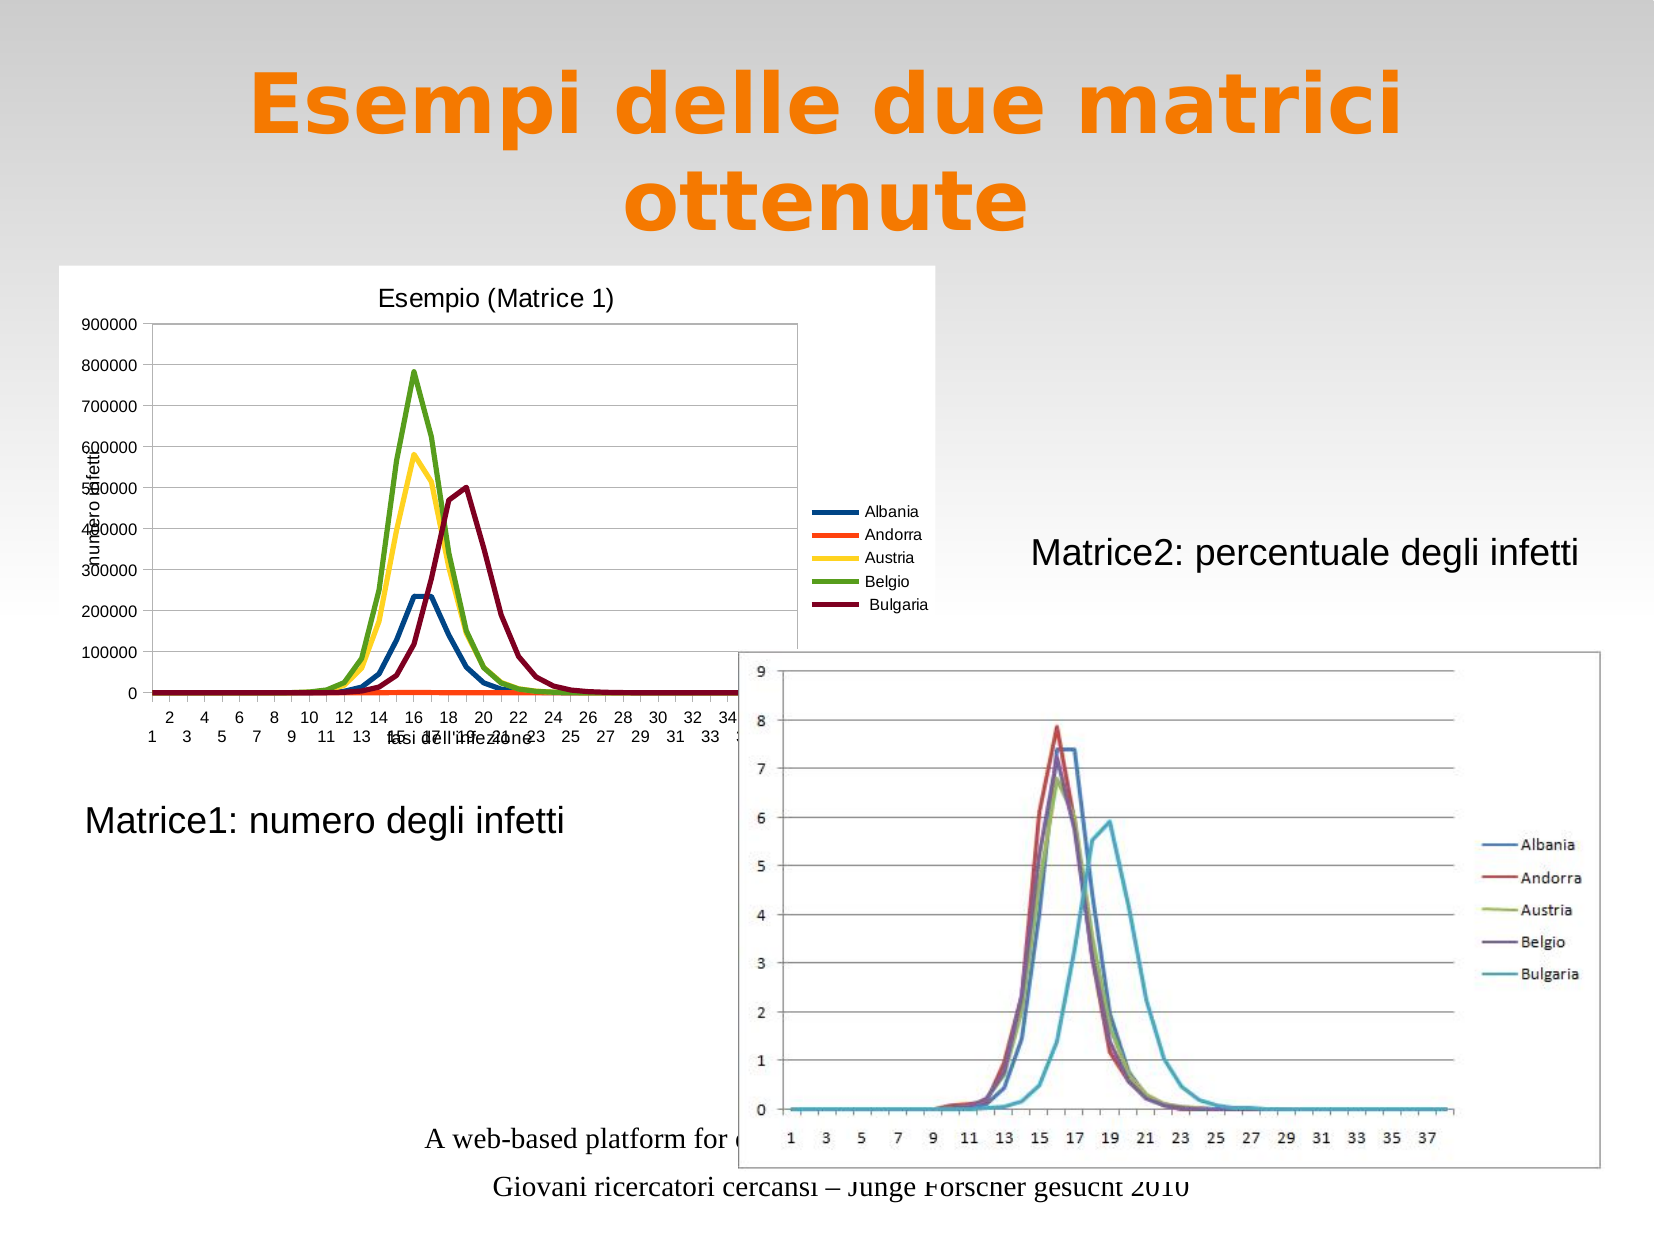

# Esempi delle due matrici ottenute
### Chart: Esempio (Matrice 1)
| Category | Albania | Andorra | Austria | Belgio | Bulgaria |
|---|---|---|---|---|---|
| 1 | 0.0 | 0.0 | 0.0 | 0.0 | 0.0 |
| 2 | 0.0 | 0.0 | 0.0 | 0.0 | 0.0 |
| 3 | 0.0 | 0.0 | 0.0 | 0.0 | 0.0 |
| 4 | 0.0 | 0.0 | 0.0 | 0.0 | 0.0 |
| 5 | 0.0 | 0.0 | 0.0 | 1.0 | 0.0 |
| 6 | 0.0 | 0.0 | 2.0 | 5.0 | 0.0 |
| 7 | 0.0 | 1.0 | 23.0 | 27.0 | 0.0 |
| 8 | 9.0 | 0.0 | 96.0 | 111.0 | 6.0 |
| 9 | 45.0 | 1.0 | 367.0 | 508.0 | 21.0 |
| 10 | 196.0 | 7.0 | 1449.0 | 1907.0 | 66.0 |
| 11 | 972.0 | 8.0 | 5227.0 | 6959.0 | 309.0 |
| 12 | 3728.0 | 12.0 | 18359.0 | 24783.0 | 1187.0 |
| 13 | 13931.0 | 75.0 | 60101.0 | 83887.0 | 4343.0 |
| 14 | 46260.0 | 182.0 | 174799.0 | 251111.0 | 14074.0 |
| 15 | 128447.0 | 478.0 | 395972.0 | 565488.0 | 42463.0 |
| 16 | 235292.0 | 614.0 | 581942.0 | 783499.0 | 118497.0 |
| 17 | 235109.0 | 463.0 | 514908.0 | 624312.0 | 278683.0 |
| 18 | 140758.0 | 244.0 | 306127.0 | 341016.0 | 470203.0 |
| 19 | 62760.0 | 91.0 | 145175.0 | 151299.0 | 501578.0 |
| 20 | 24273.0 | 45.0 | 62048.0 | 61318.0 | 353279.0 |
| 21 | 8829.0 | 22.0 | 25418.0 | 23934.0 | 190119.0 |
| 22 | 3180.0 | 6.0 | 9940.0 | 9150.0 | 88781.0 |
| 23 | 1193.0 | 1.0 | 3930.0 | 3596.0 | 38697.0 |
| 24 | 453.0 | 0.0 | 1567.0 | 1383.0 | 16468.0 |
| 25 | 175.0 | 0.0 | 568.0 | 526.0 | 6723.0 |
| 26 | 50.0 | 0.0 | 234.0 | 180.0 | 2861.0 |
| 27 | 23.0 | 0.0 | 105.0 | 70.0 | 1214.0 |
| 28 | 8.0 | 0.0 | 42.0 | 18.0 | 446.0 |
| 29 | 3.0 | 0.0 | 13.0 | 6.0 | 185.0 |
| 30 | 0.0 | 0.0 | 9.0 | 3.0 | 54.0 |
| 31 | 0.0 | 0.0 | 3.0 | 2.0 | 23.0 |
| 32 | 0.0 | 0.0 | 1.0 | 0.0 | 10.0 |
| 33 | 0.0 | 0.0 | 0.0 | 0.0 | 3.0 |
| 34 | 0.0 | 0.0 | 0.0 | 0.0 | 1.0 |
| 35 | 0.0 | 0.0 | 0.0 | 0.0 | 2.0 |
| 36 | 0.0 | 0.0 | 0.0 | 0.0 | 4.0 |
| 37 | 0.0 | 0.0 | 0.0 | 0.0 | 1.0 |
| 38 | 0.0 | 0.0 | 0.0 | 0.0 | 0.0 |Matrice2: percentuale degli infetti
Matrice1: numero degli infetti